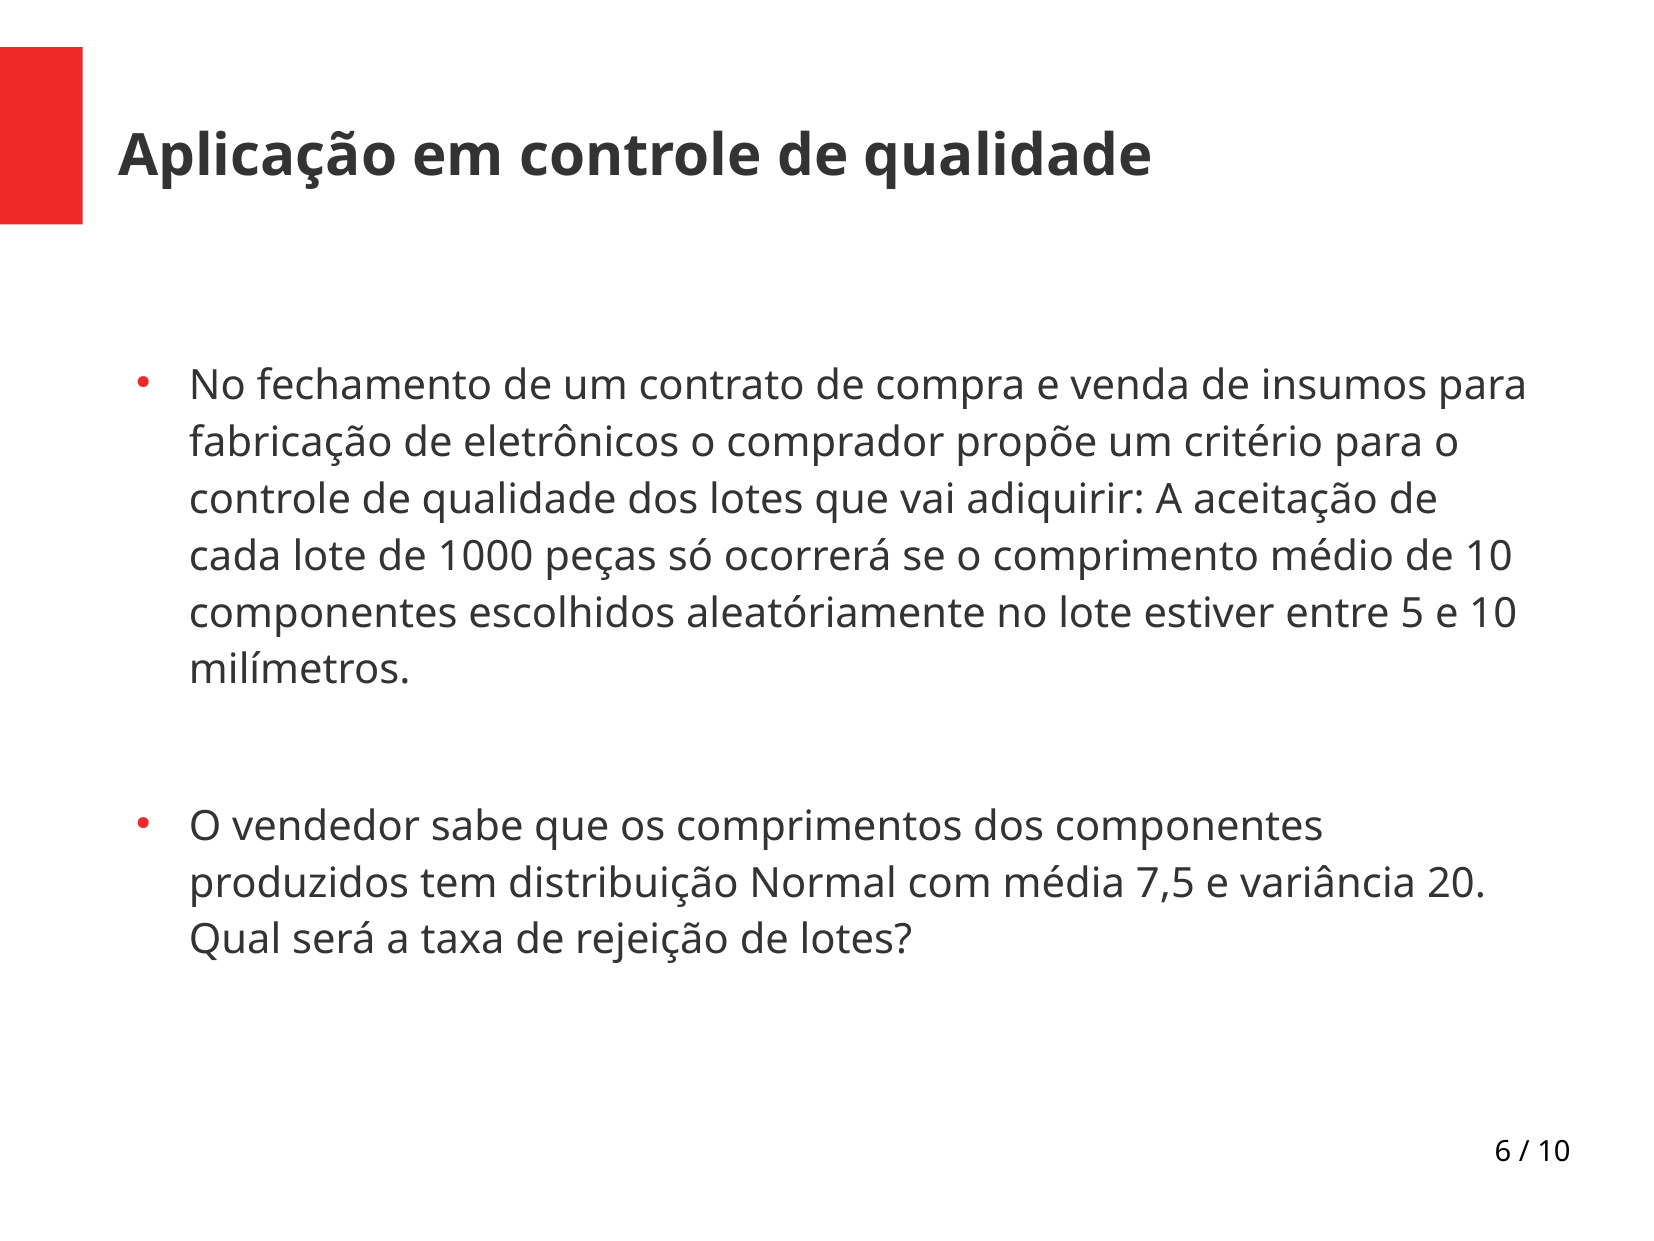

# Aplicação em controle de qualidade
No fechamento de um contrato de compra e venda de insumos para fabricação de eletrônicos o comprador propõe um critério para o controle de qualidade dos lotes que vai adiquirir: A aceitação de cada lote de 1000 peças só ocorrerá se o comprimento médio de 10 componentes escolhidos aleatóriamente no lote estiver entre 5 e 10 milímetros.
O vendedor sabe que os comprimentos dos componentes produzidos tem distribuição Normal com média 7,5 e variância 20. Qual será a taxa de rejeição de lotes?
6